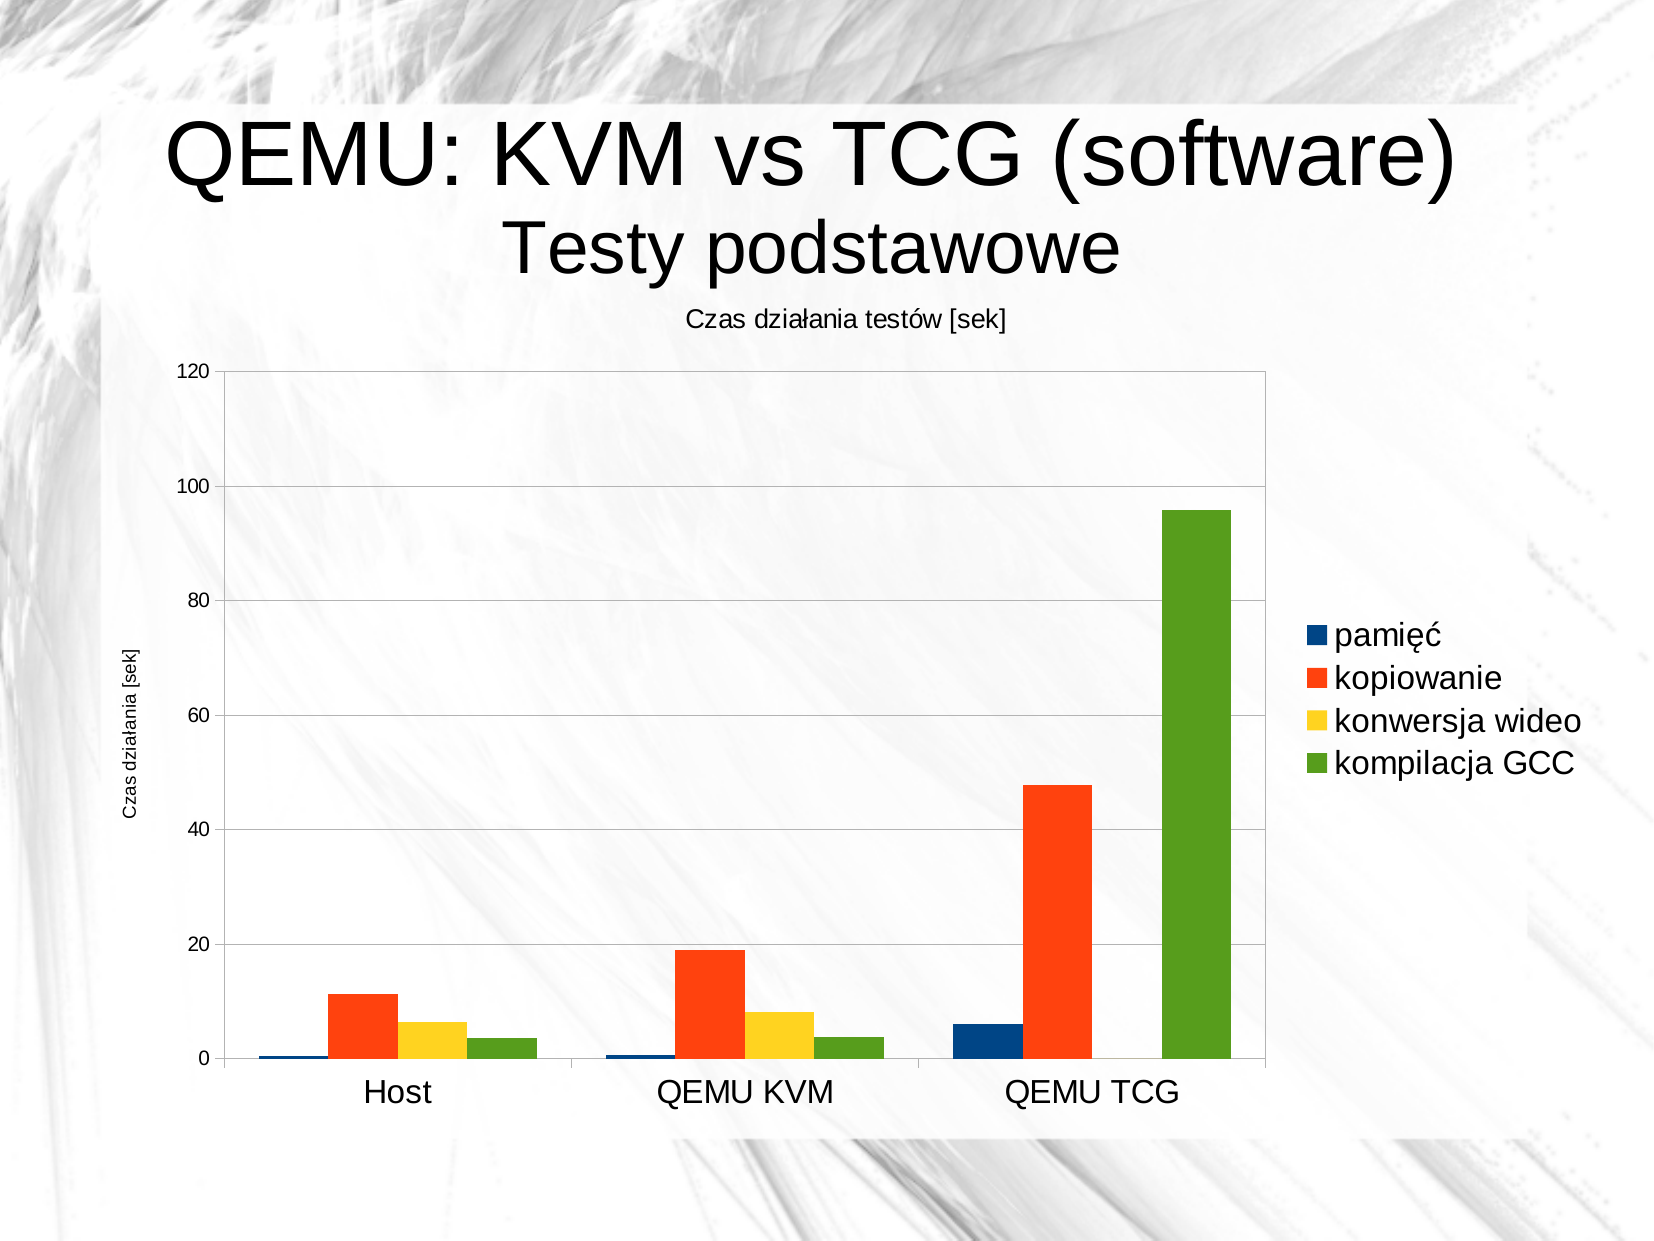

# QEMU: KVM vs TCG (software) Testy podstawowe
### Chart: Czas działania testów [sek]
| Category | pamięć | kopiowanie | konwersja wideo | kompilacja GCC |
|---|---|---|---|---|
| Host | 0.42 | 11.32 | 6.39 | 3.54 |
| QEMU KVM | 0.56 | 18.94 | 8.07 | 3.69 |
| QEMU TCG | 6.08 | 47.85 | 0.0 | 95.74 |